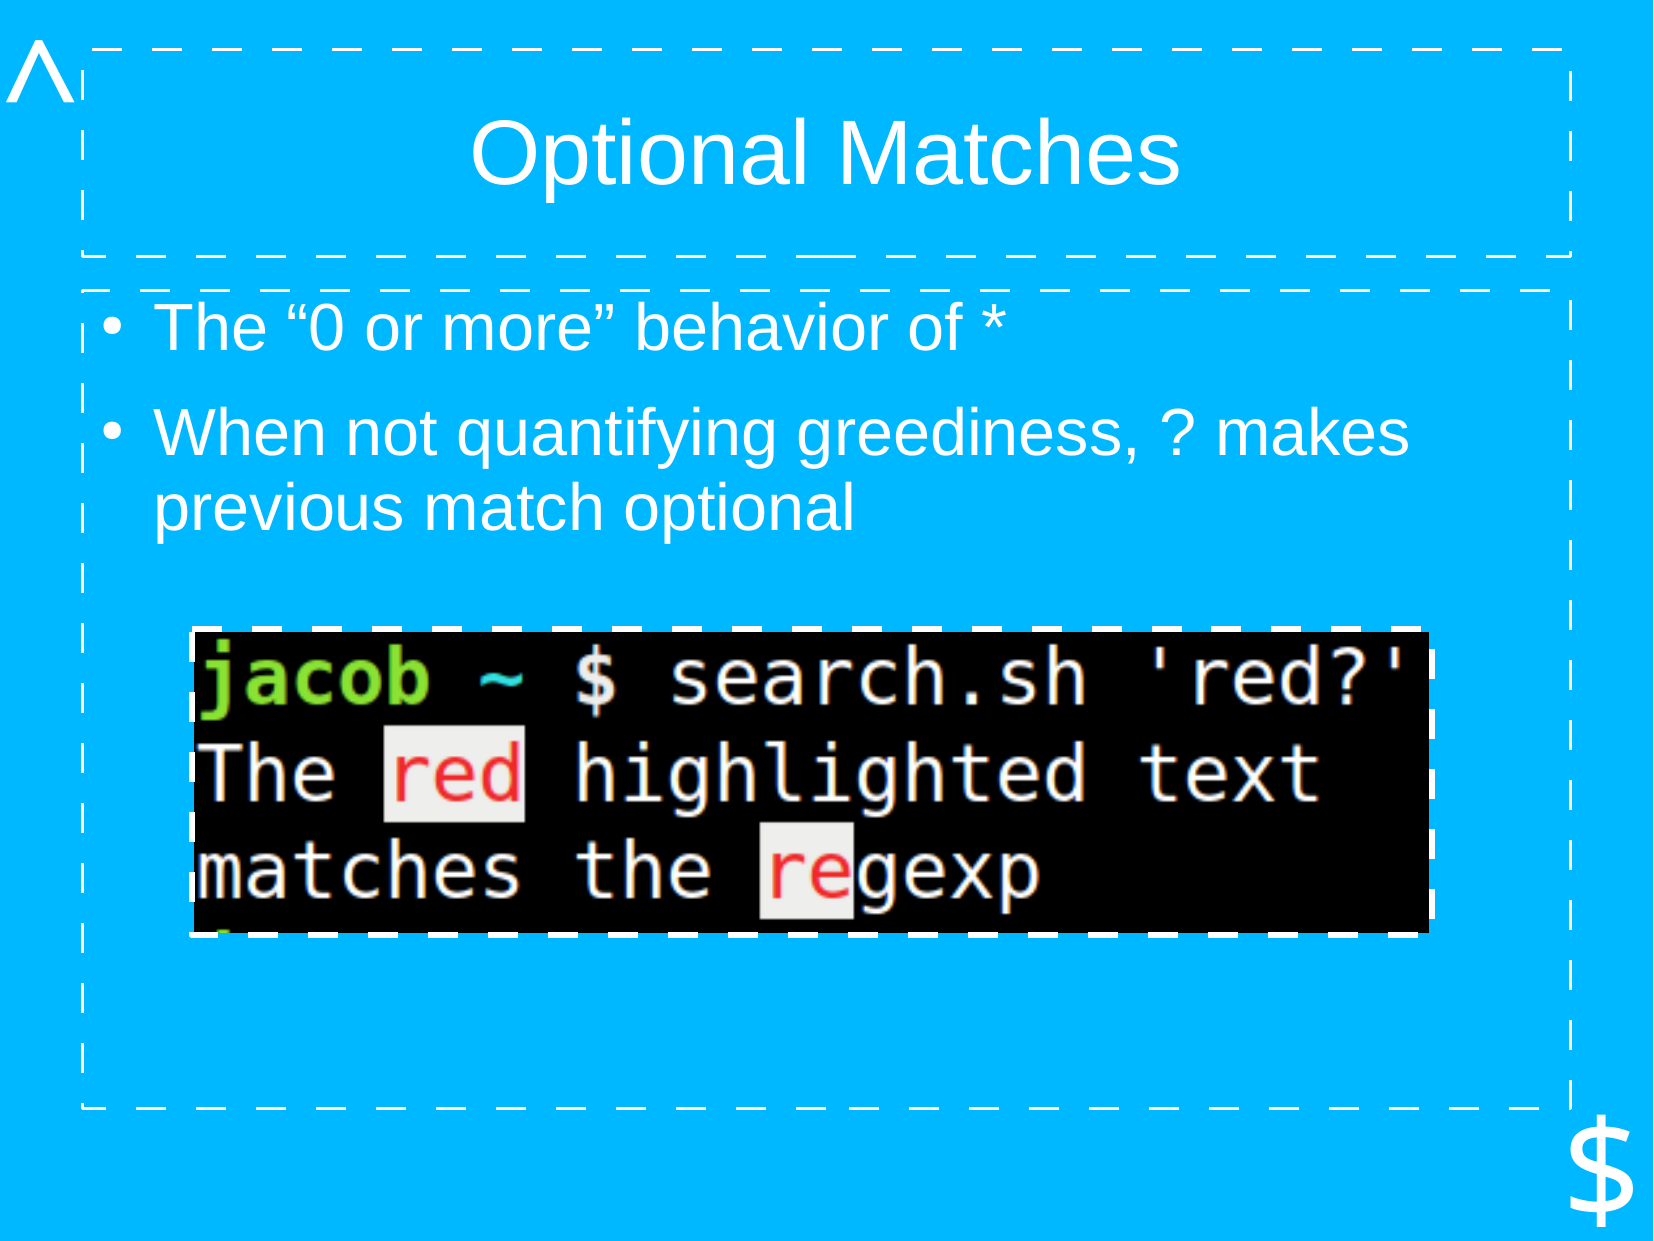

# Optional Matches
The “0 or more” behavior of *
When not quantifying greediness, ? makes previous match optional